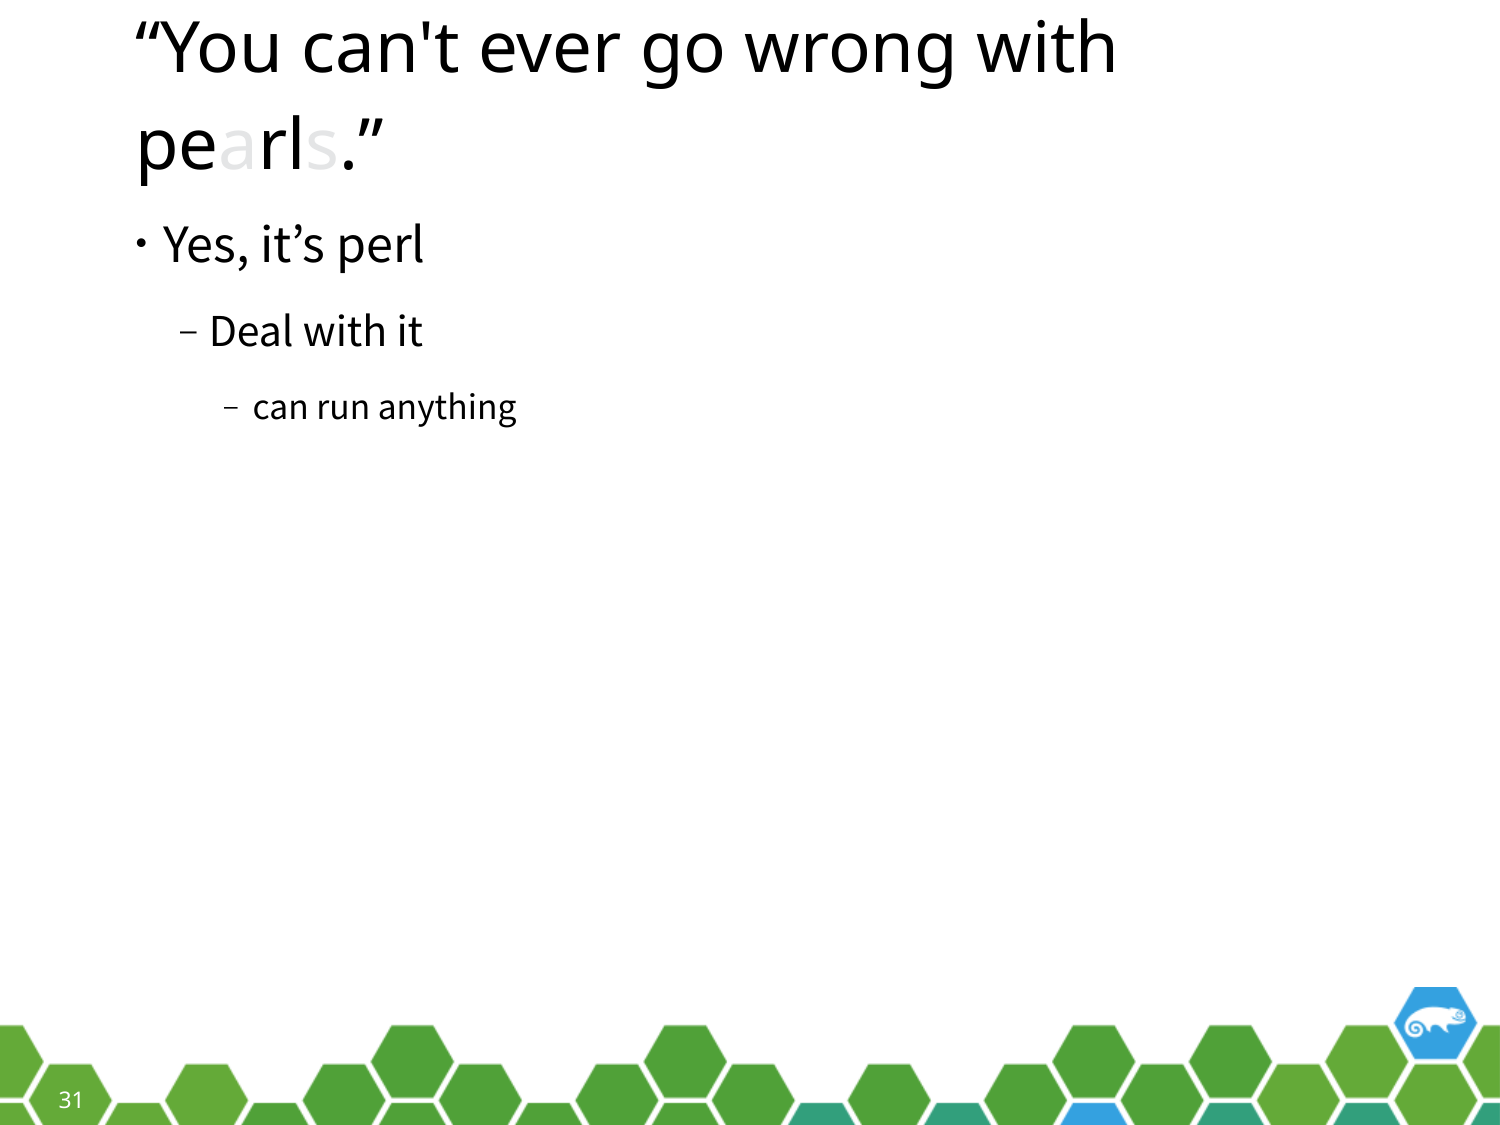

# “You can't ever go wrong with pearls.”
Yes, it’s perl
Deal with it
can run anything